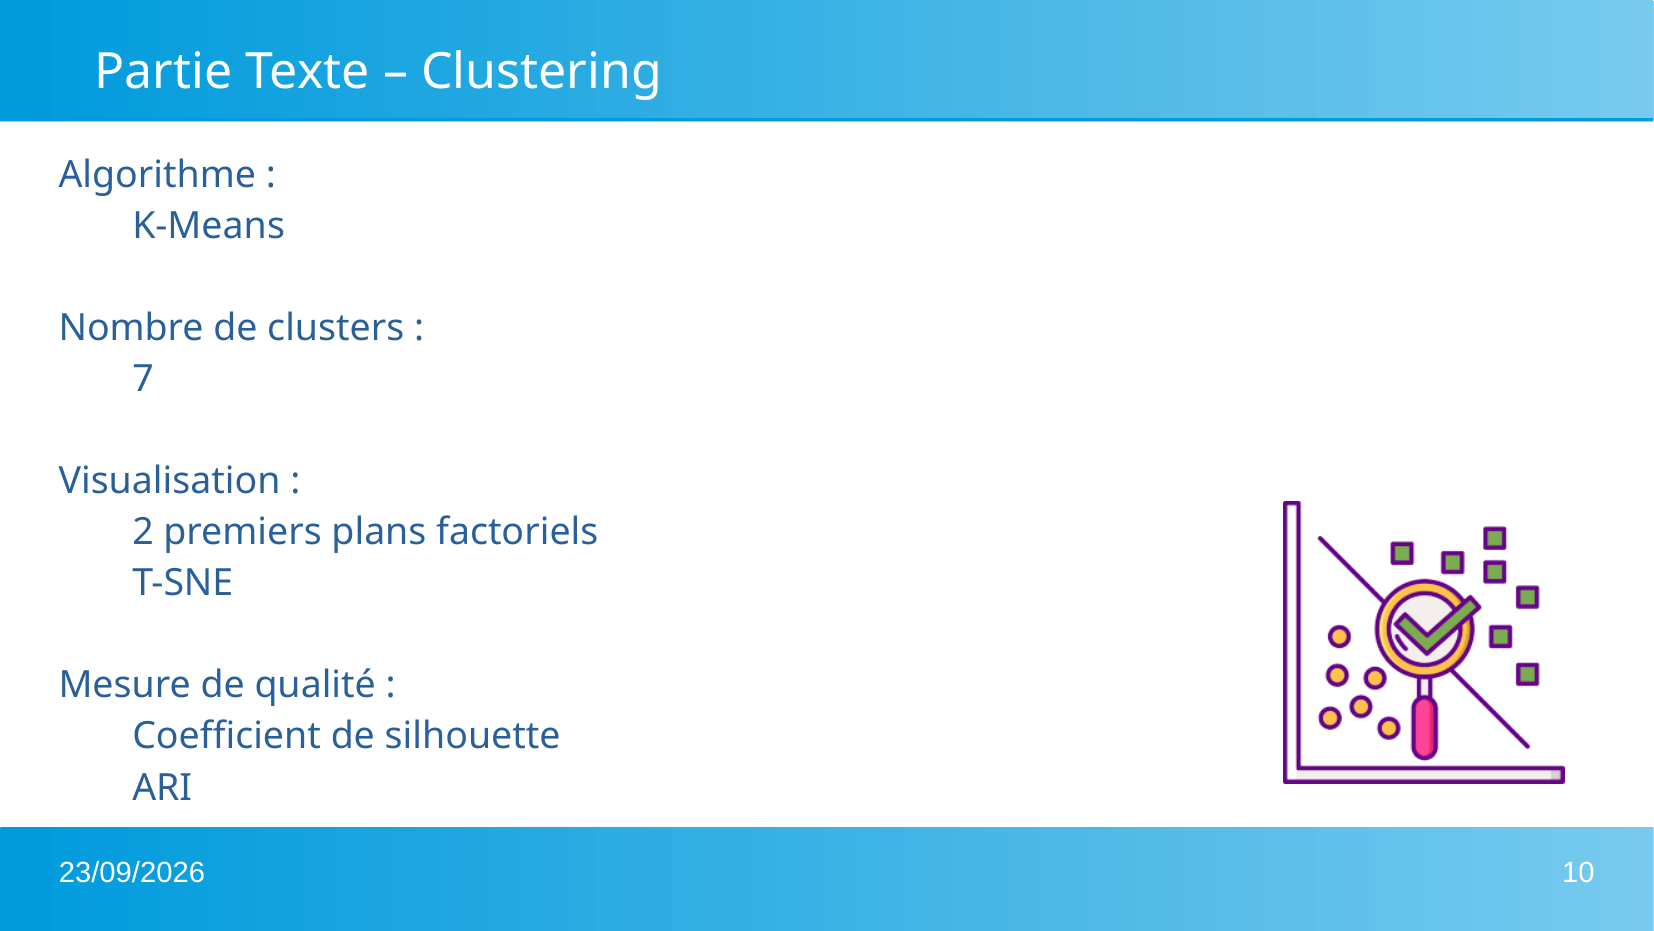

# Partie Texte – Clustering
Algorithme :
	K-Means
Nombre de clusters :
	7
Visualisation :
	2 premiers plans factoriels
	T-SNE
Mesure de qualité :
	Coefficient de silhouette
	ARI
10